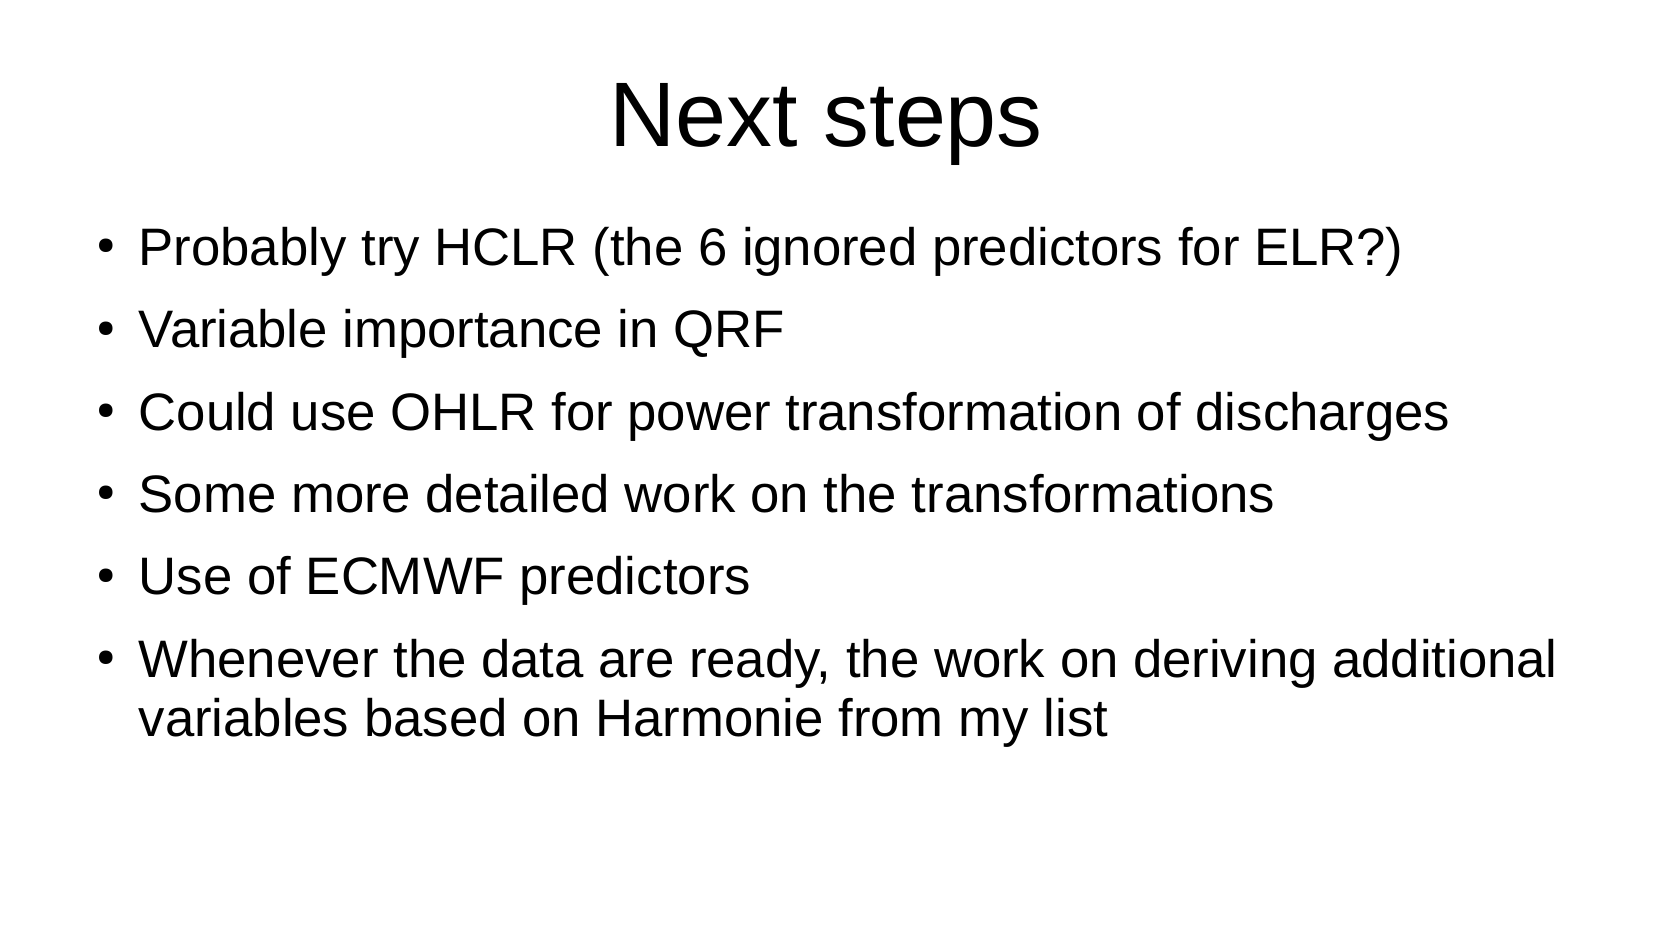

# Next steps
Probably try HCLR (the 6 ignored predictors for ELR?)
Variable importance in QRF
Could use OHLR for power transformation of discharges
Some more detailed work on the transformations
Use of ECMWF predictors
Whenever the data are ready, the work on deriving additional variables based on Harmonie from my list